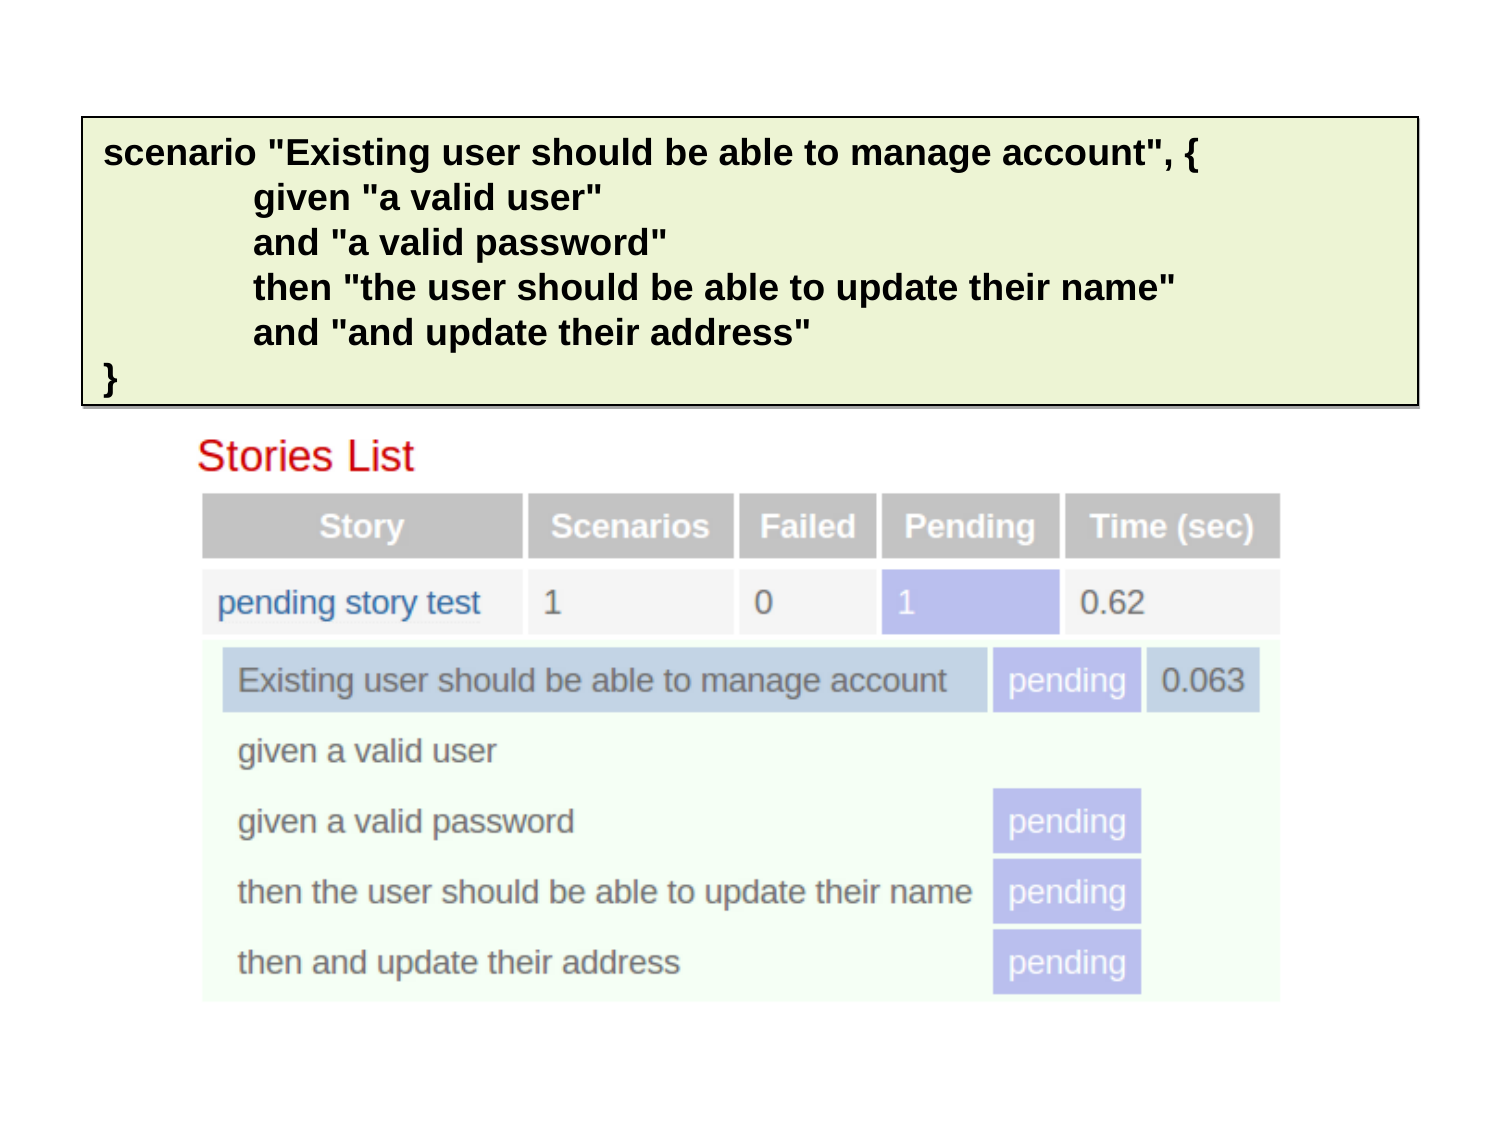

scenario "Existing user should be able to manage account", {
	given "a valid user"
	and "a valid password"
	then "the user should be able to update their name"
	and "and update their address"
}